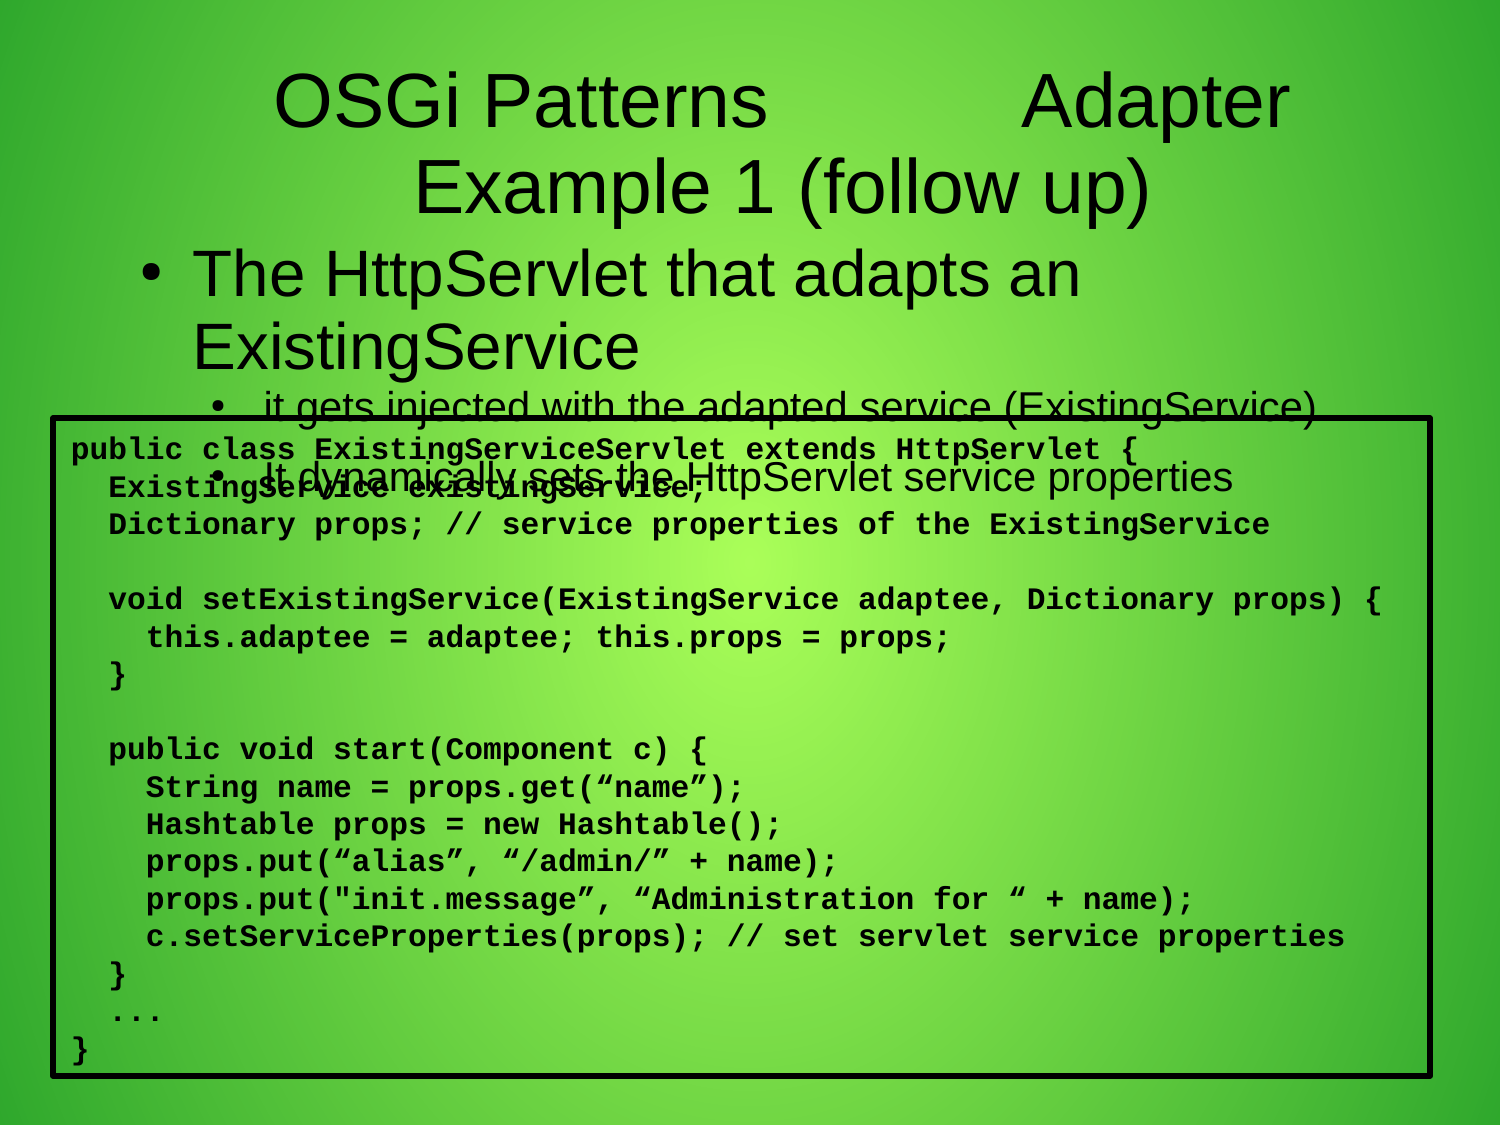

# OSGi Patterns Adapter Example 1 (follow up)
The HttpServlet that adapts an ExistingService
it gets injected with the adapted service (ExistingService)
It dynamically sets the HttpServlet service properties
public class ExistingServiceServlet extends HttpServlet {
 ExistingService existingService;
 Dictionary props; // service properties of the ExistingService
 void setExistingService(ExistingService adaptee, Dictionary props) {
 this.adaptee = adaptee; this.props = props;
 }
 public void start(Component c) {
 String name = props.get(“name”);
 Hashtable props = new Hashtable();
 props.put(“alias”, “/admin/” + name);
 props.put("init.message”, “Administration for “ + name);
 c.setServiceProperties(props); // set servlet service properties
 }
 ...
}